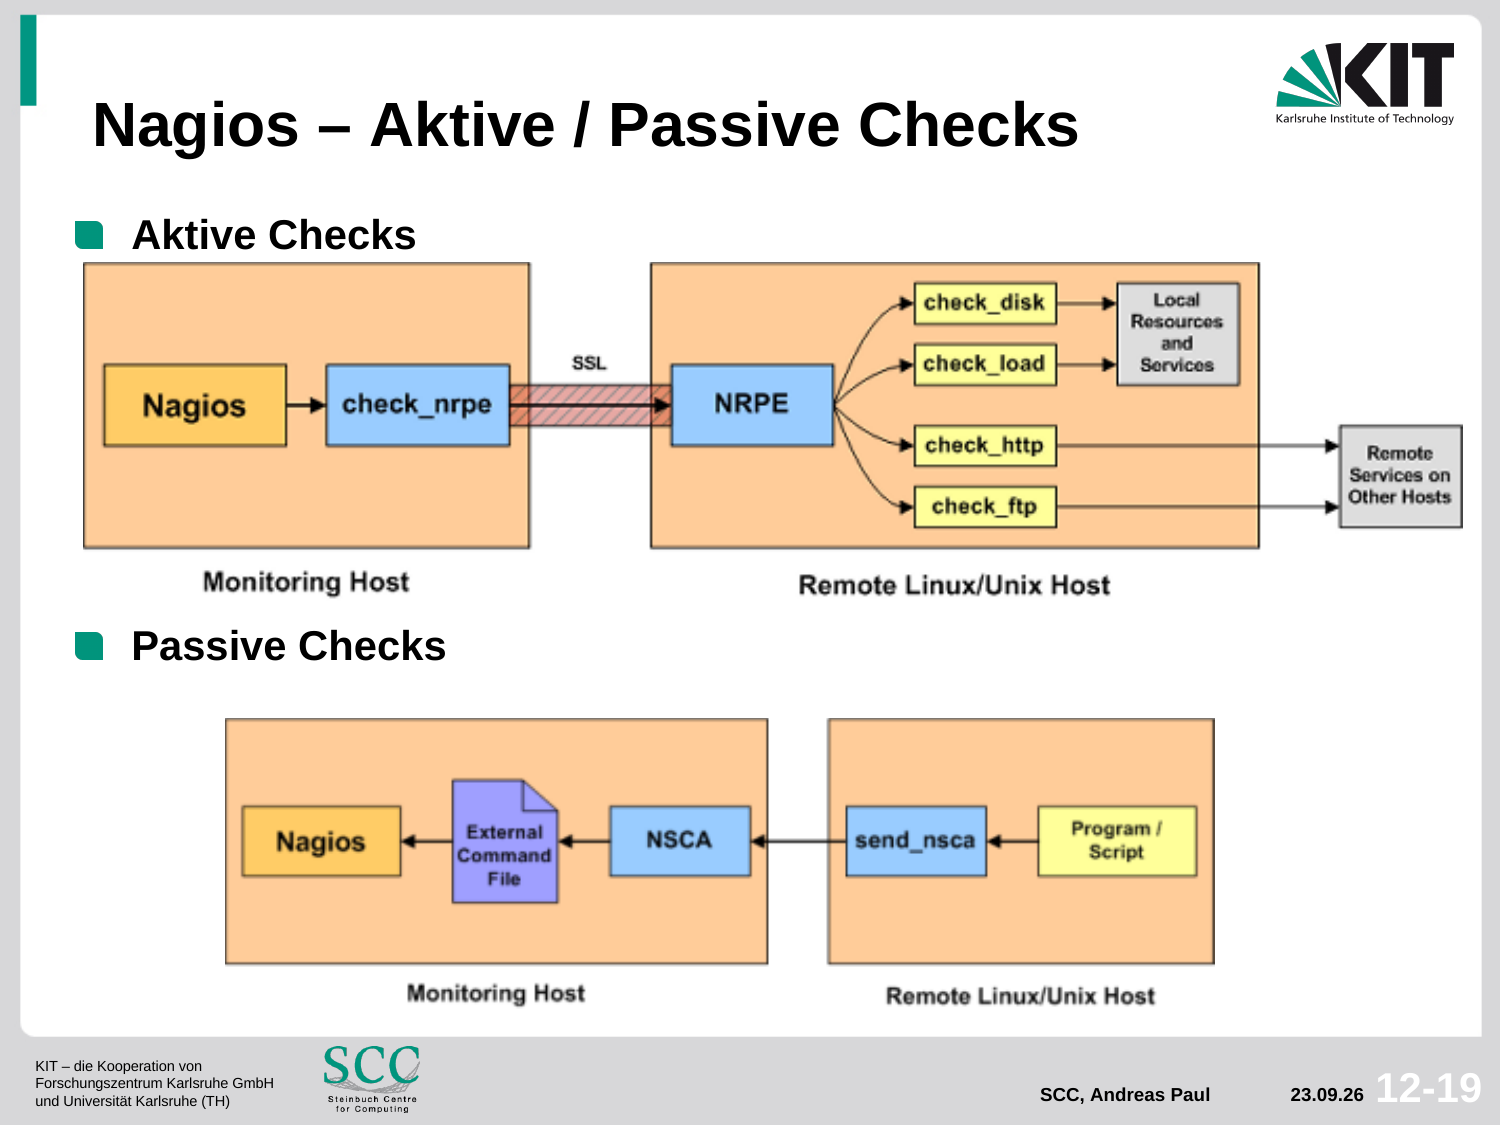

# Nagios – Aktive / Passive Checks
Aktive Checks
Passive Checks
12
SCC, Andreas Paul